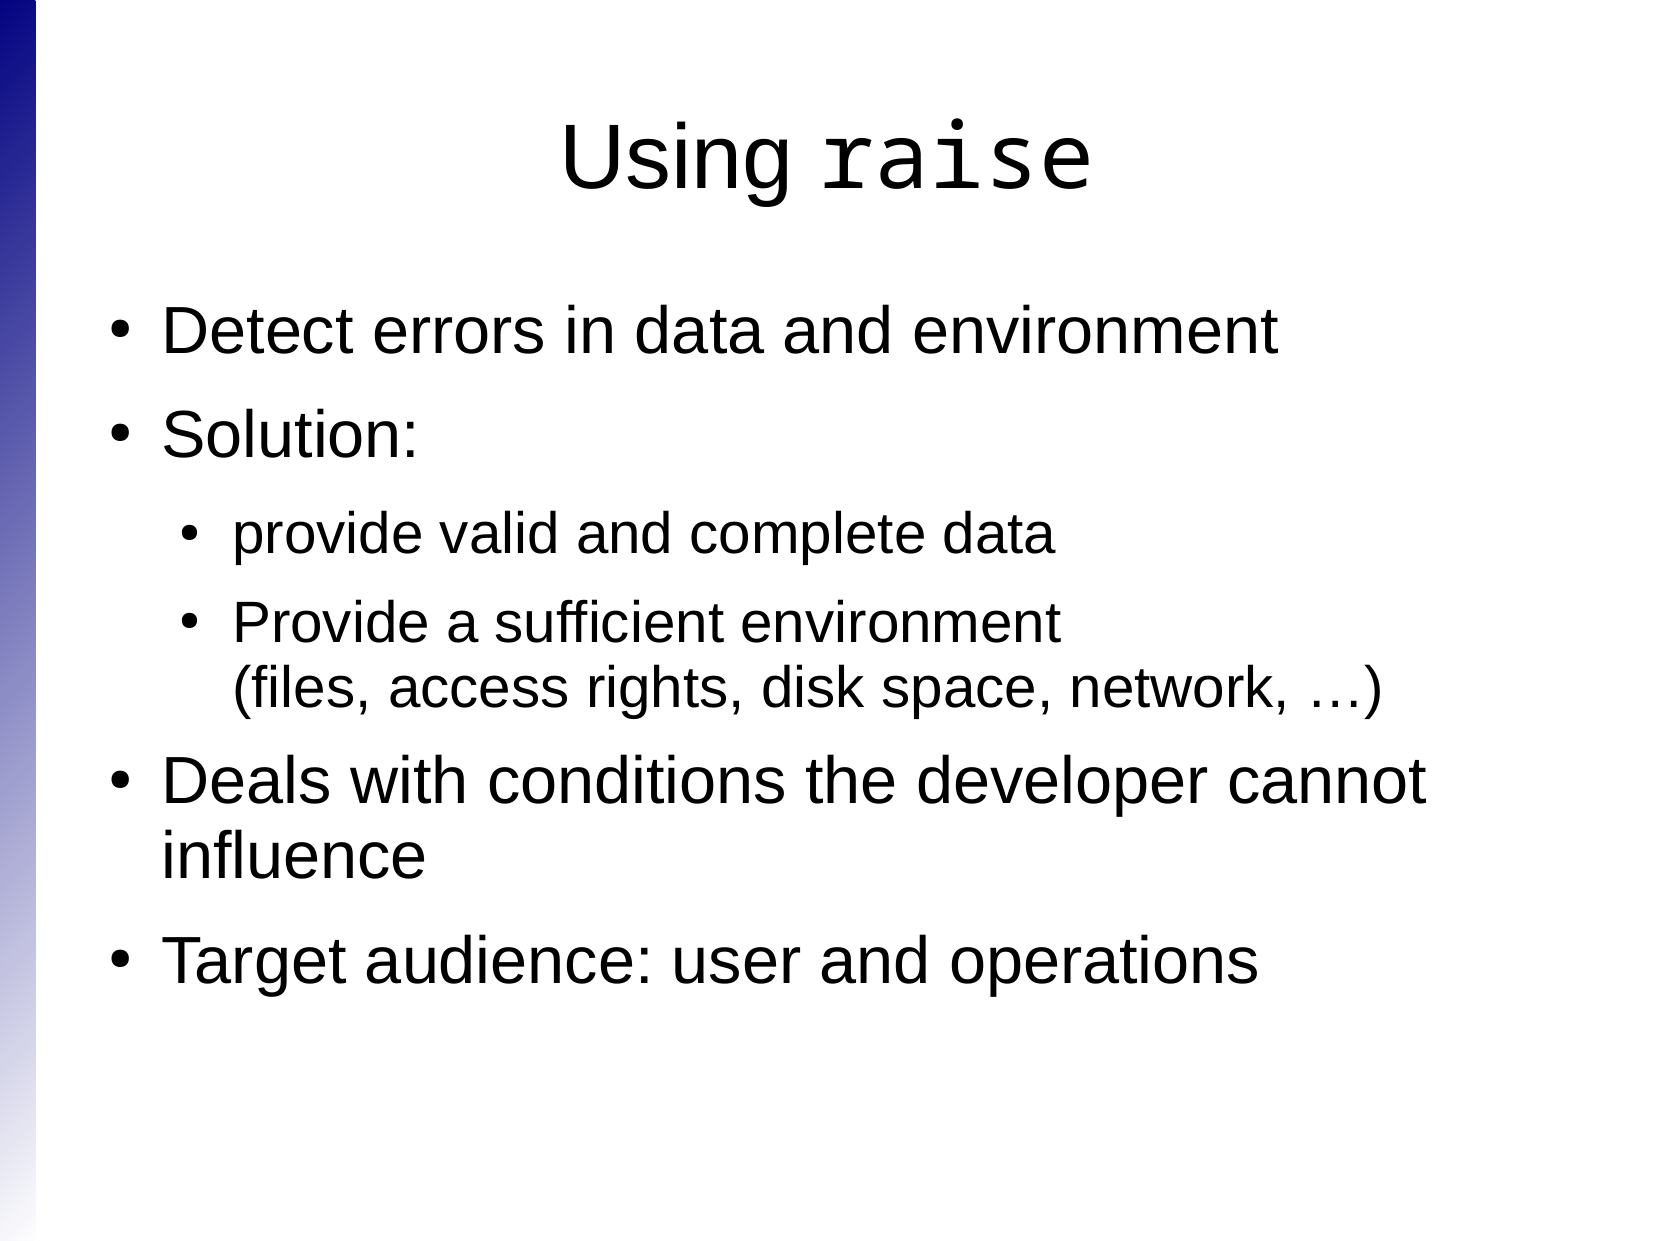

# Using raise
Detect errors in data and environment
Solution:
provide valid and complete data
Provide a sufficient environment
(files, access rights, disk space, network, …)
Deals with conditions the developer cannot influence
Target audience: user and operations